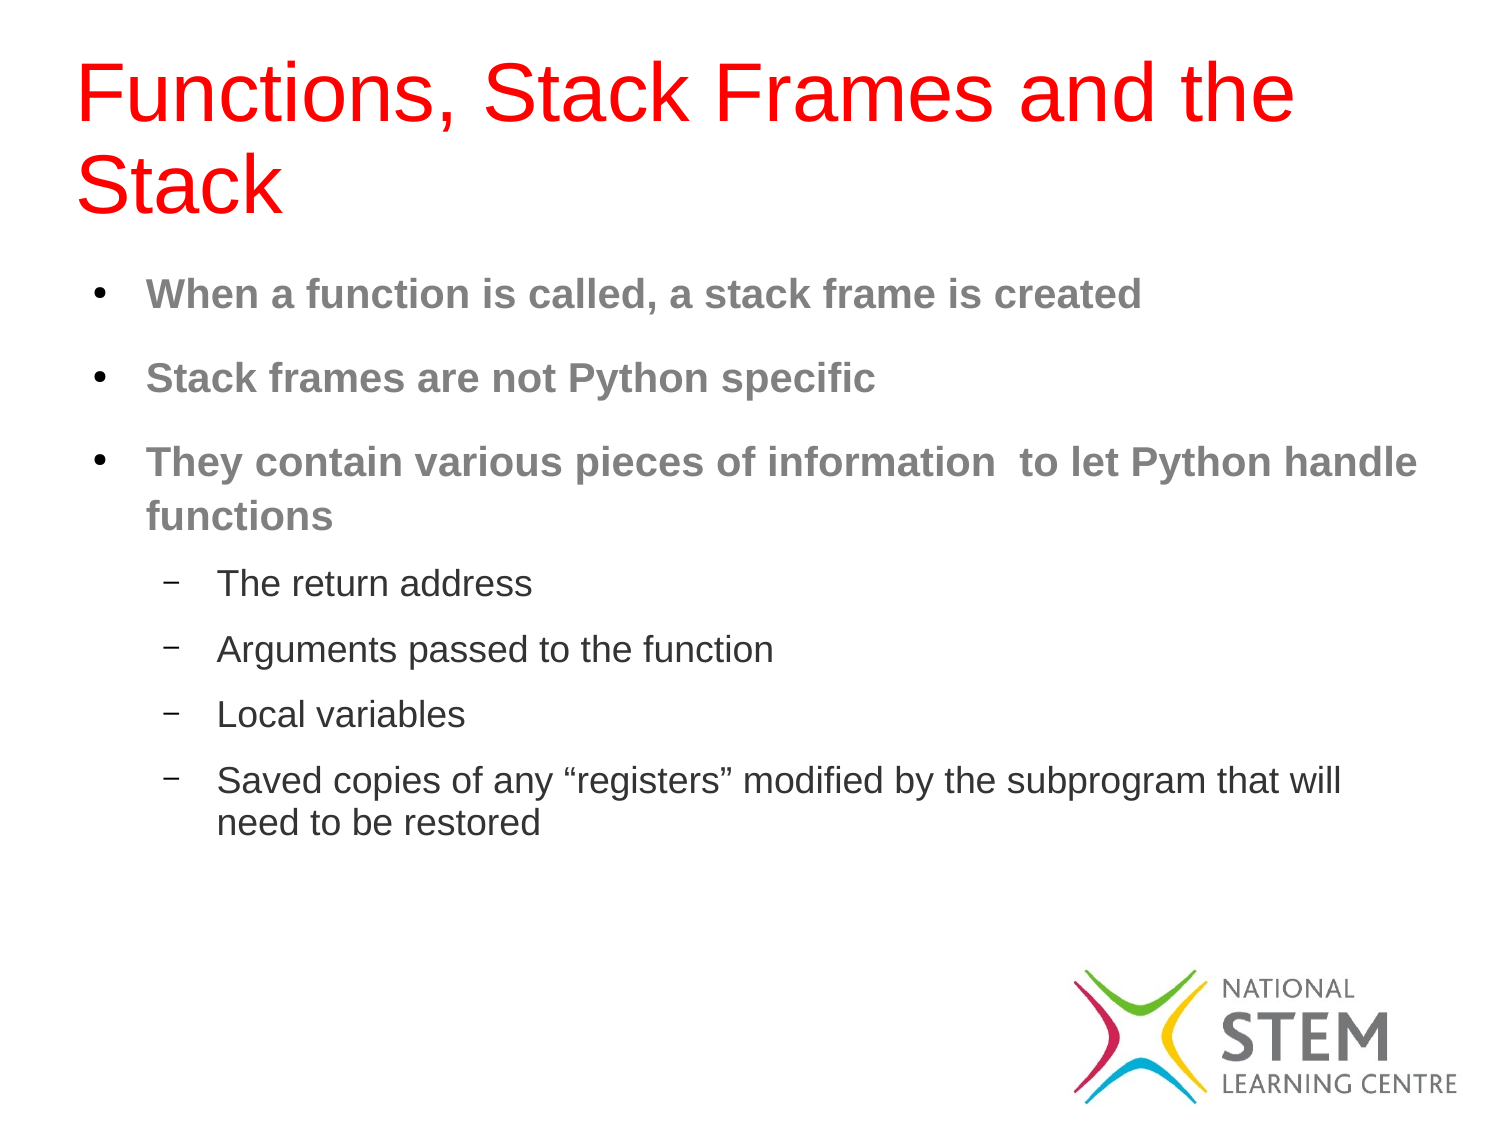

# Functions, Stack Frames and the Stack
When a function is called, a stack frame is created
Stack frames are not Python specific
They contain various pieces of information to let Python handle functions
The return address
Arguments passed to the function
Local variables
Saved copies of any “registers” modified by the subprogram that will need to be restored